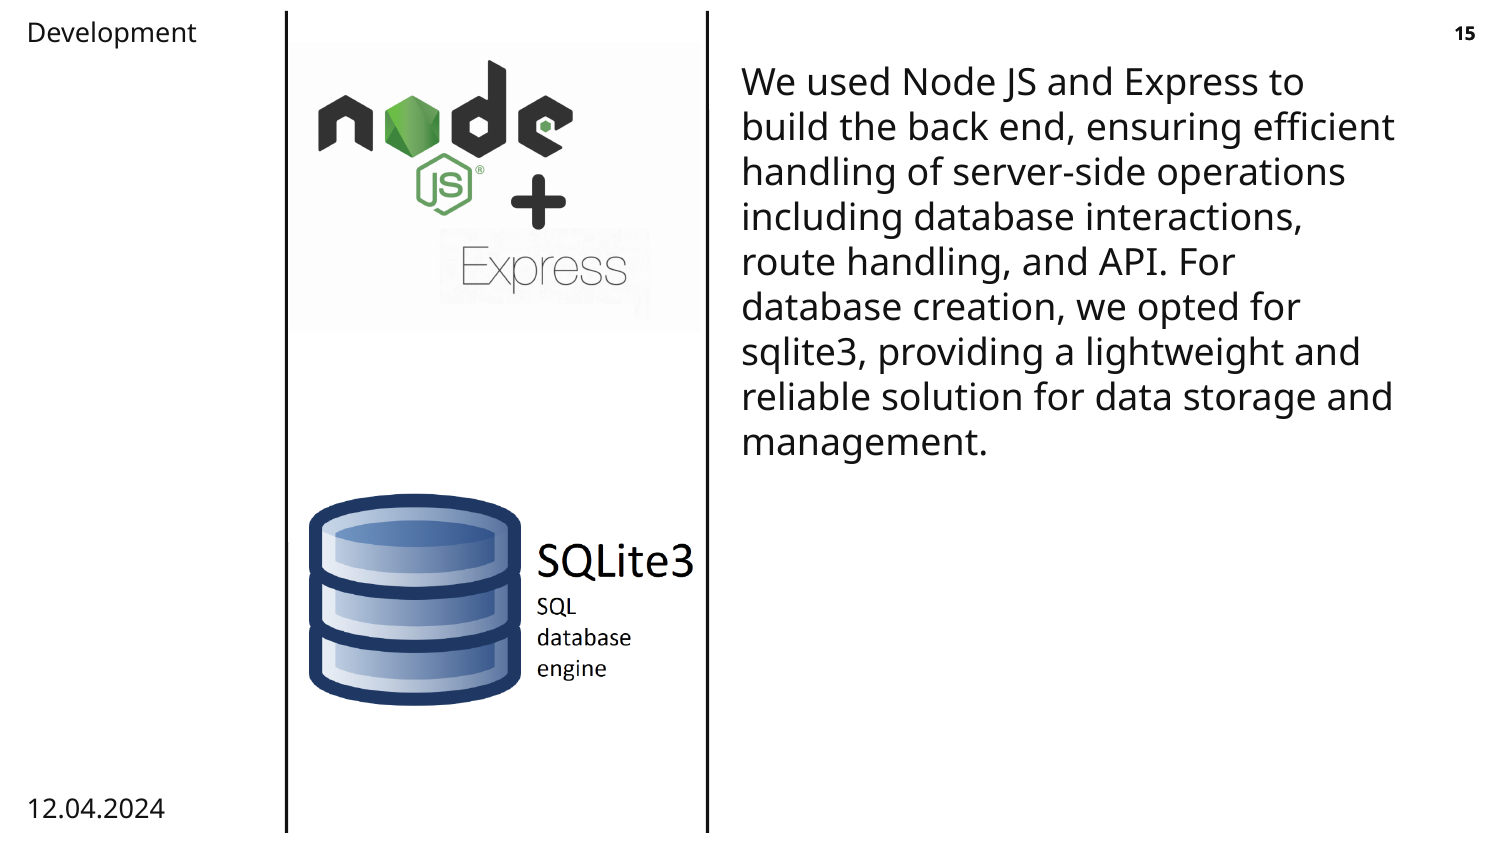

Development
# We used Node JS and Express to build the back end, ensuring efficient handling of server-side operations including database interactions, route handling, and API. For database creation, we opted for sqlite3, providing a lightweight and reliable solution for data storage and management.
12.04.2024